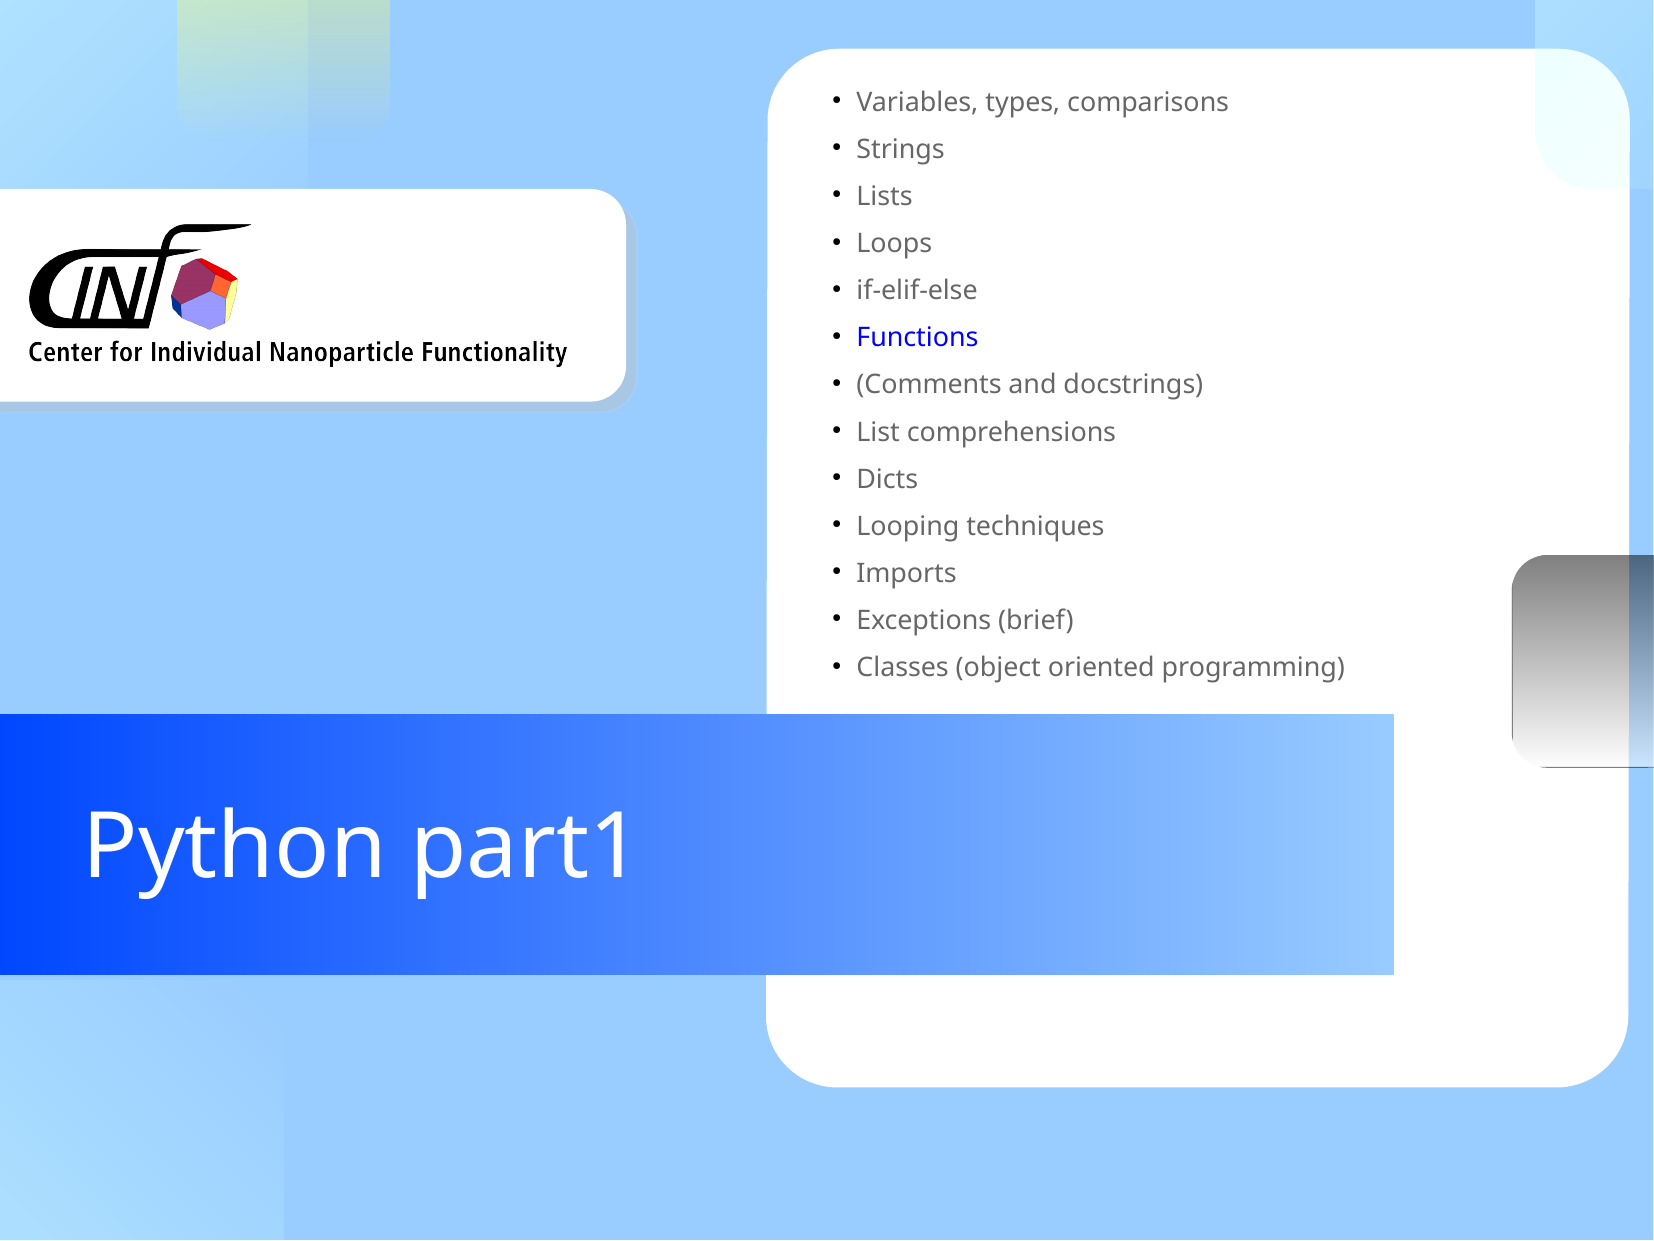

Variables, types, comparisons
Strings
Lists
Loops
if-elif-else
Functions
(Comments and docstrings)
List comprehensions
Dicts
Looping techniques
Imports
Exceptions (brief)
Classes (object oriented programming)
# Python part1